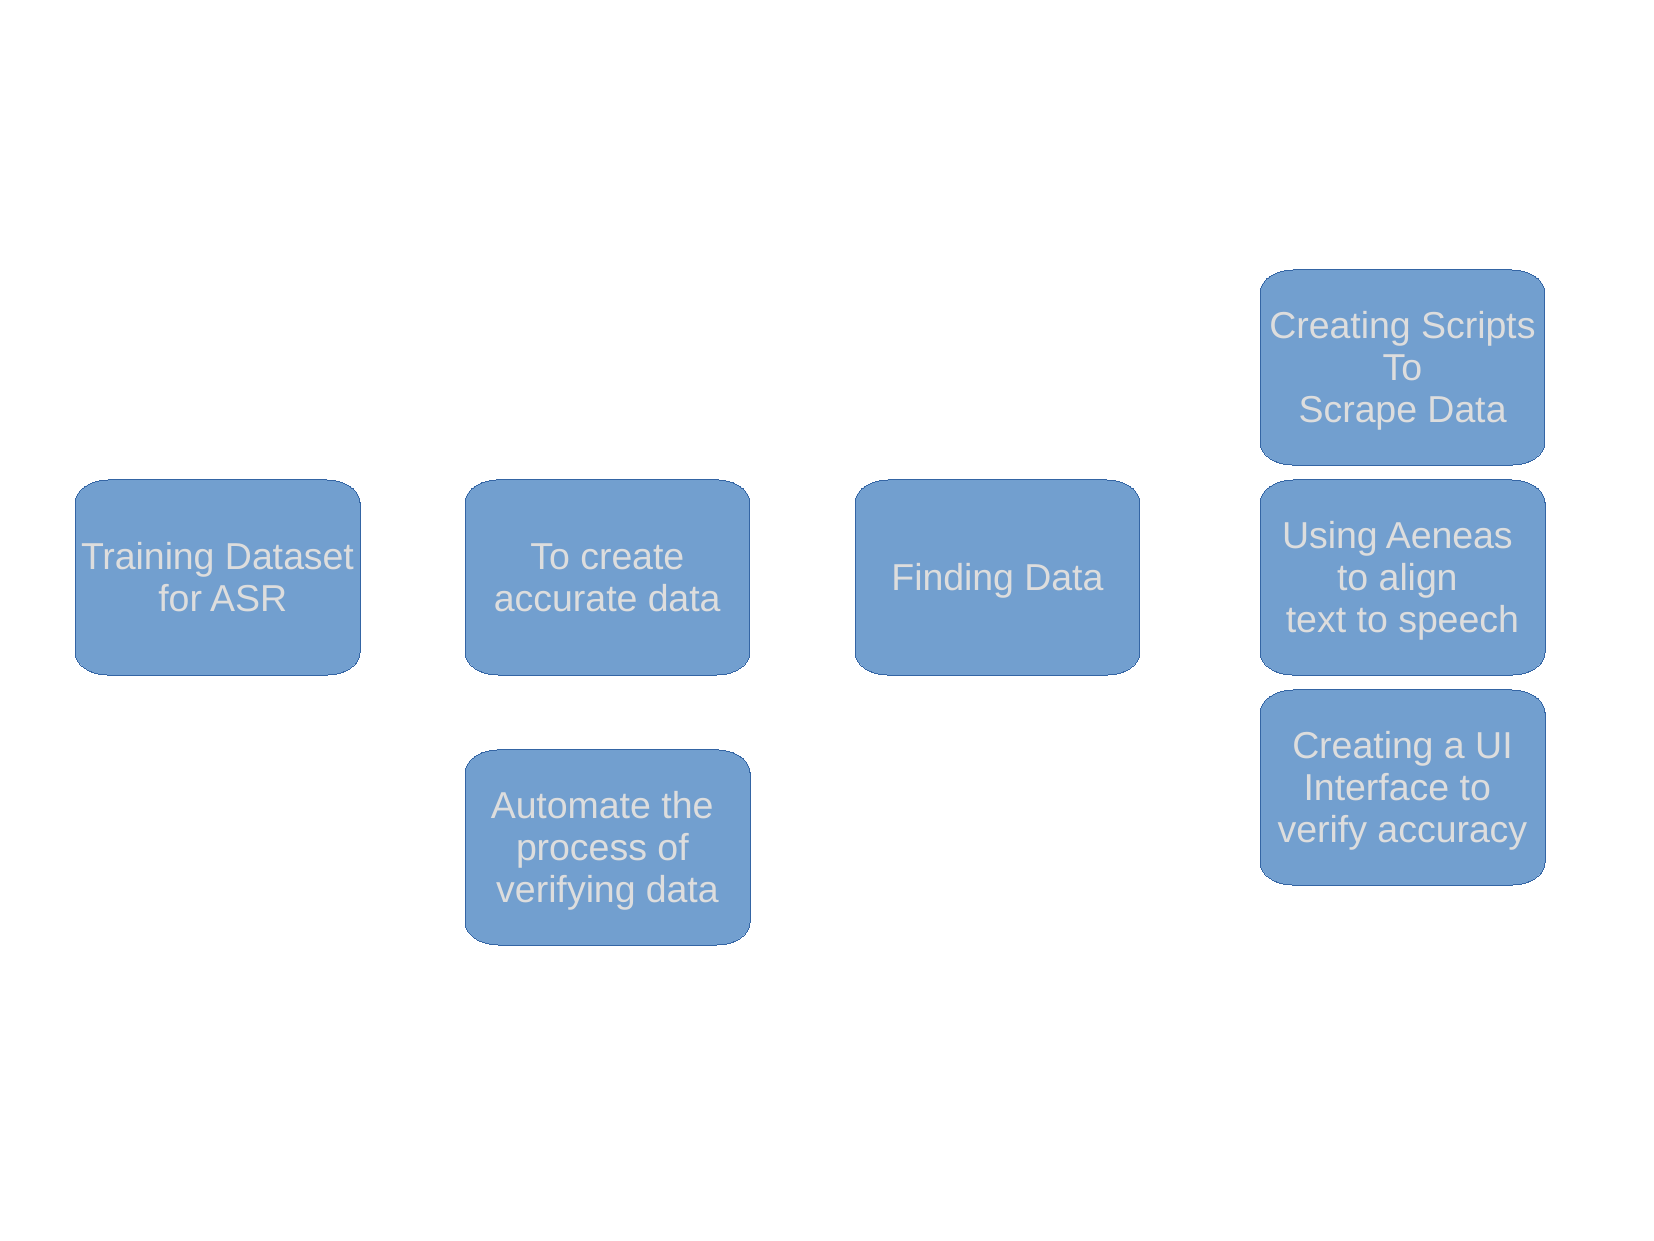

Creating Scripts
To
Scrape Data
To create
accurate data
Training Dataset
 for ASR
Finding Data
Using Aeneas
to align
text to speech
Creating a UI
Interface to
verify accuracy
Automate the
process of
verifying data